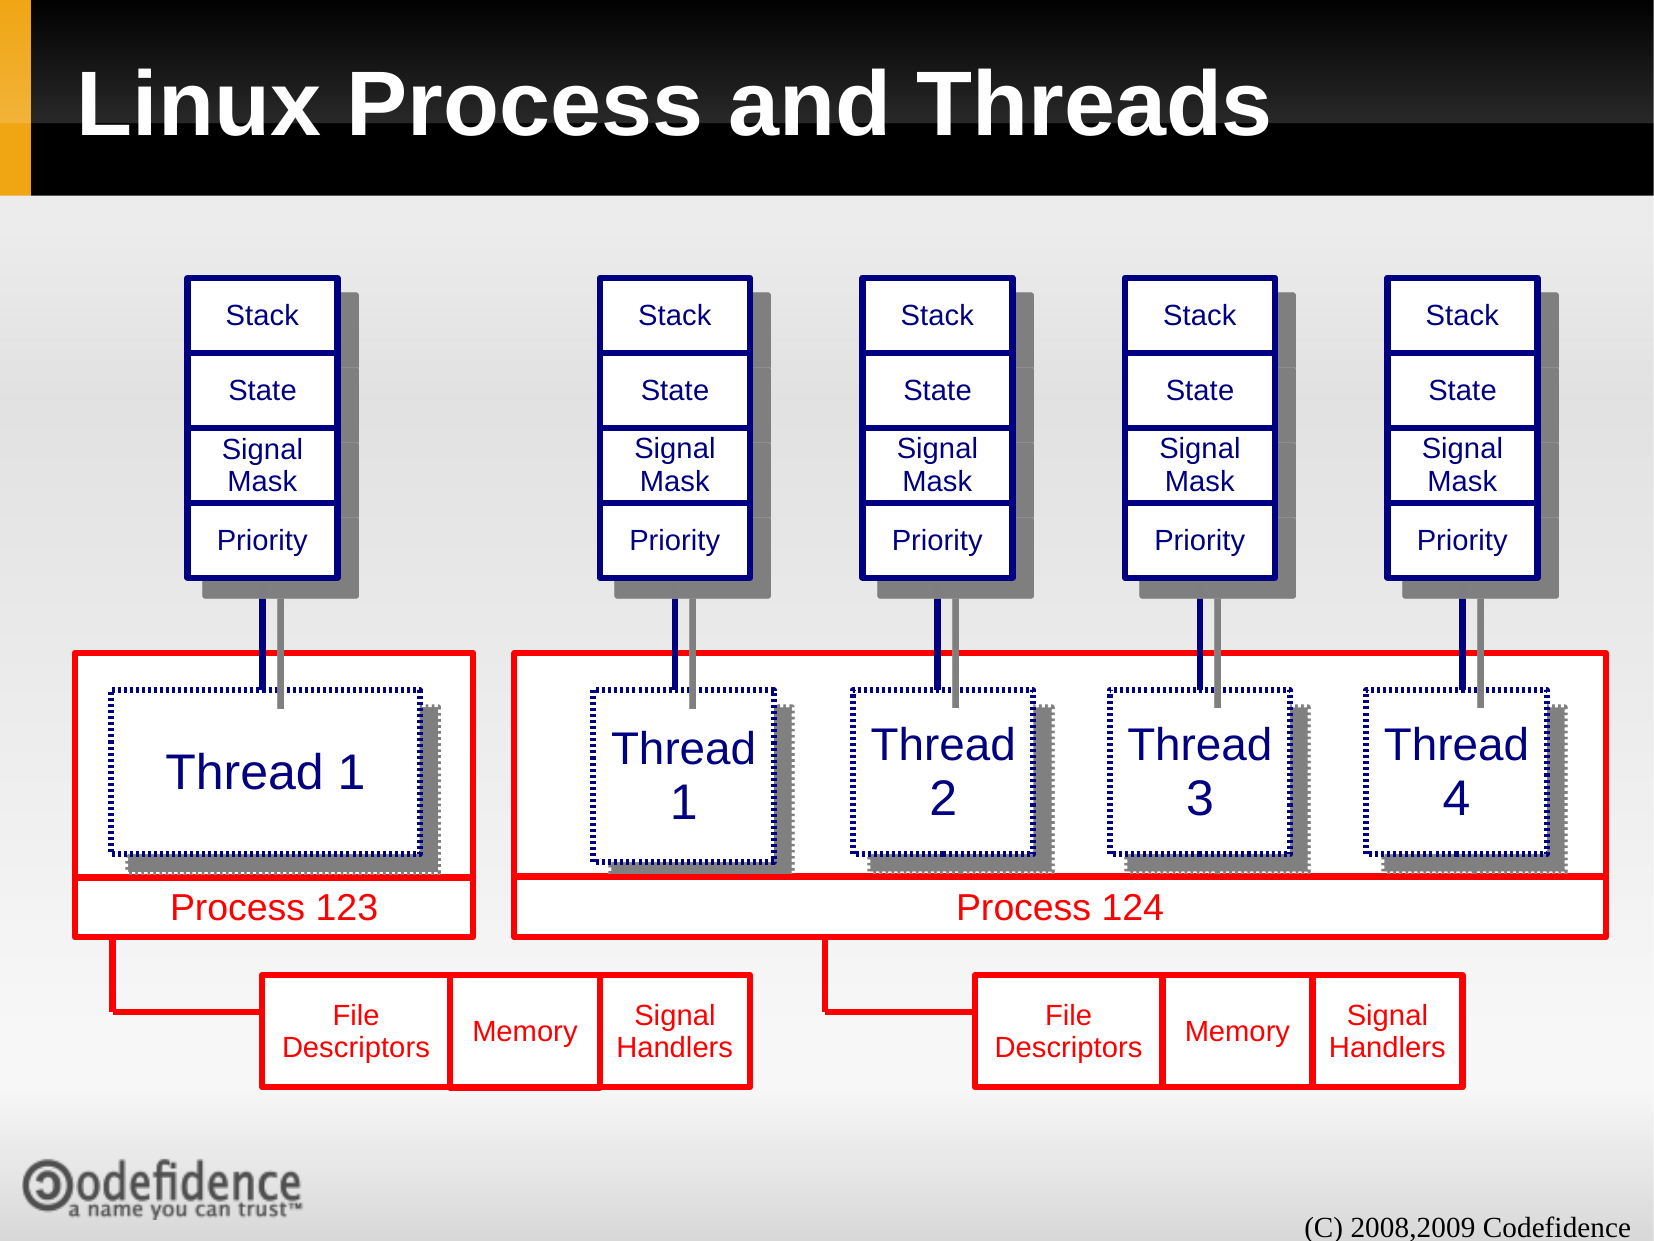

# Linux Process and Threads
Stack
Stack
Stack
Stack
Stack
State
State
State
State
State
Signal
Mask
Signal
Mask
Signal
Mask
Signal
Mask
Signal
Mask
Priority
Priority
Priority
Priority
Priority
Thread 1
Thread
1
Thread
2
Thread
3
Thread
4
Process 124
Process 123
File
Descriptors
Signal
Handlers
File
Descriptors
Signal
Handlers
Memory
Memory